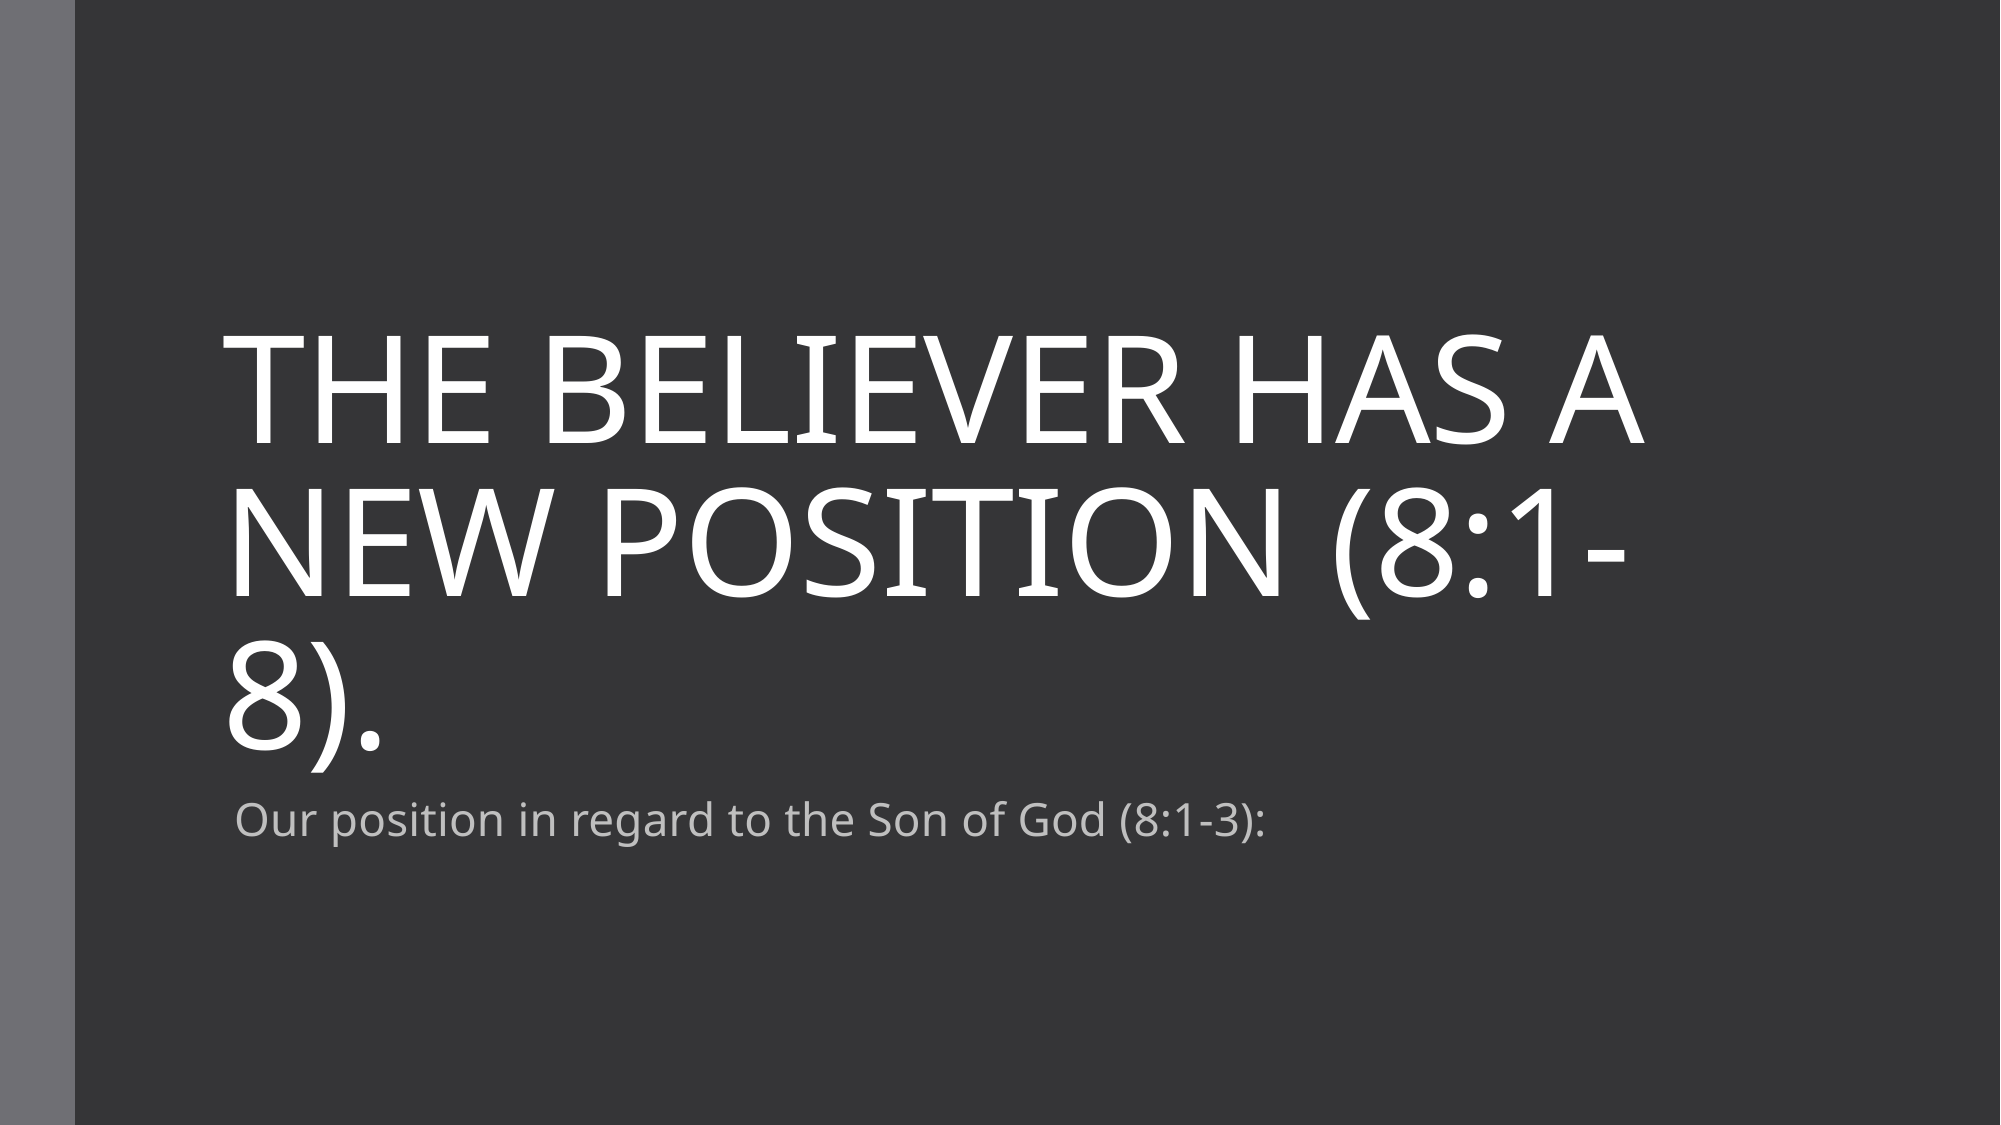

# THE BELIEVER HAS A NEW POSITION (8:1-8).
 Our position in regard to the Son of God (8:1-3):